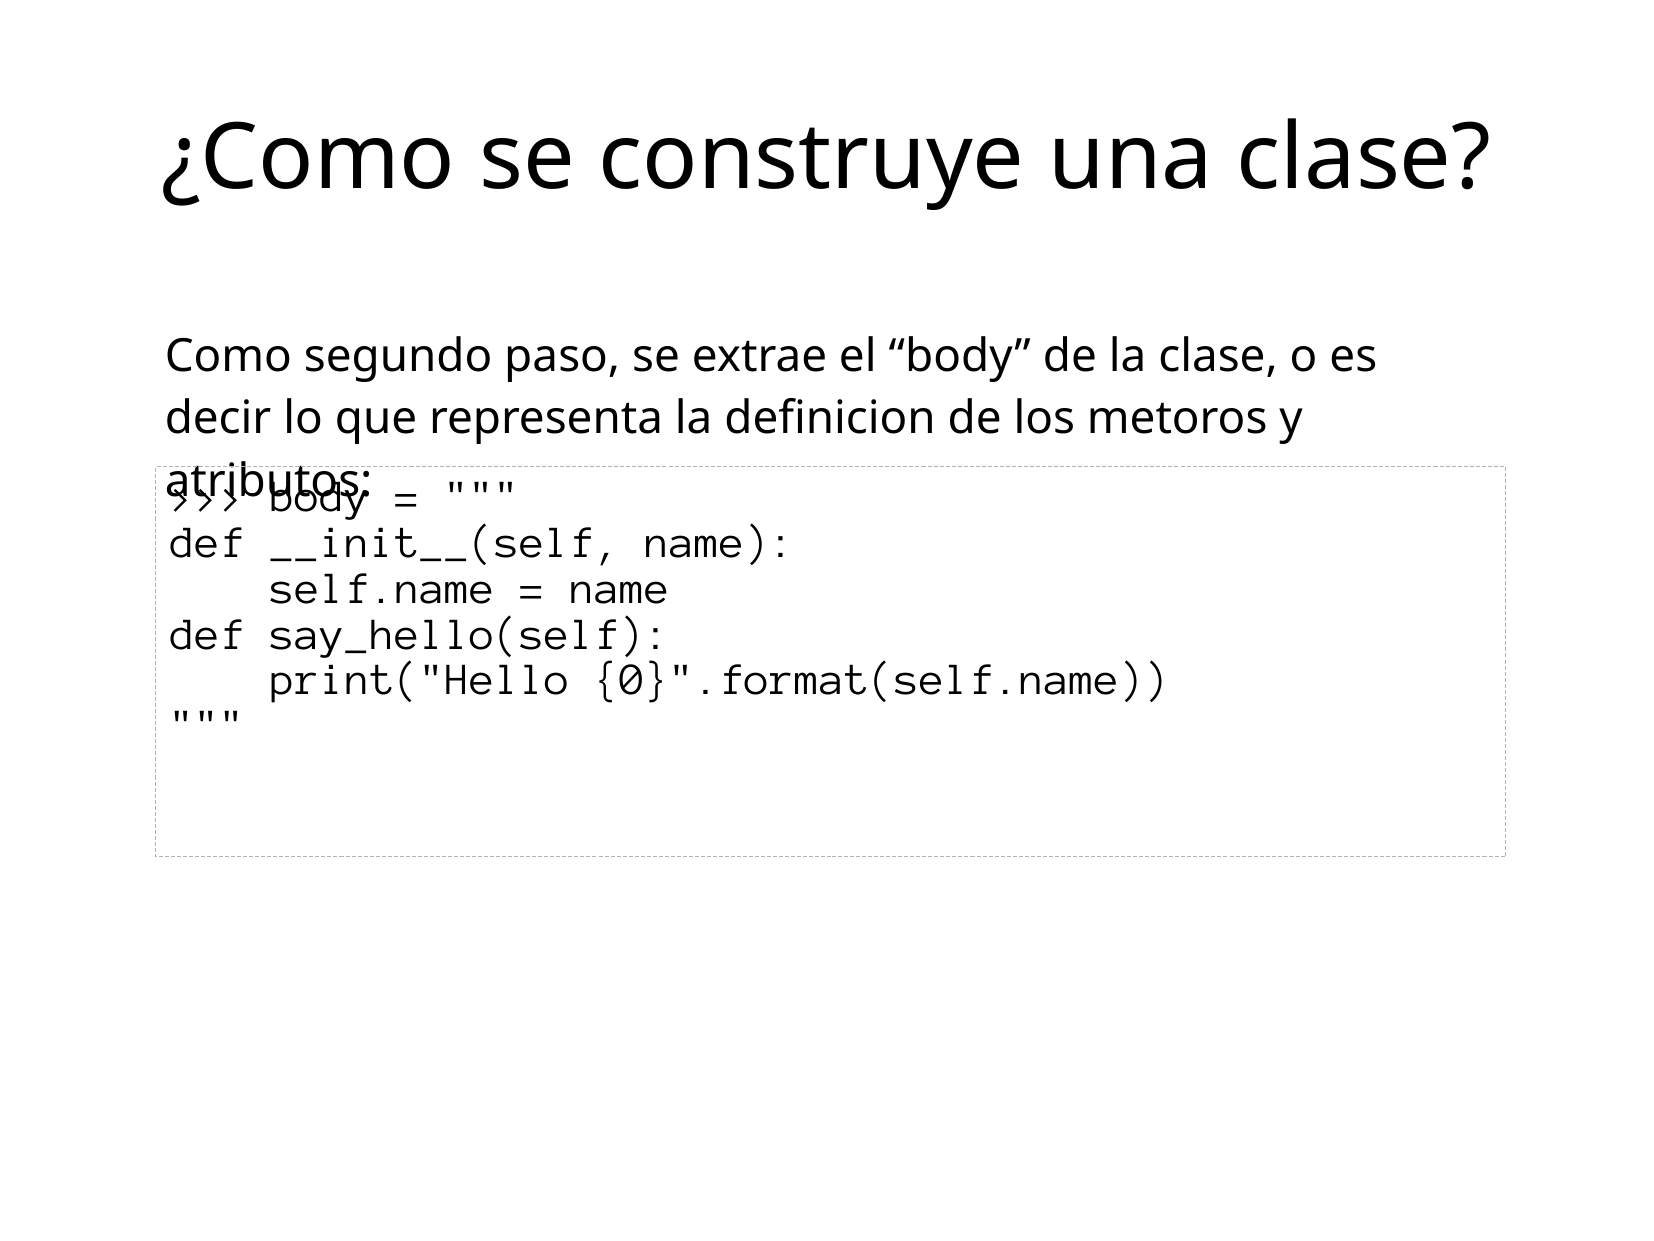

# ¿Como se construye una clase?
Como segundo paso, se extrae el “body” de la clase, o es decir lo que representa la definicion de los metoros y atributos:
>>> body = """
def __init__(self, name):
 self.name = name
def say_hello(self):
 print("Hello {0}".format(self.name))
"""